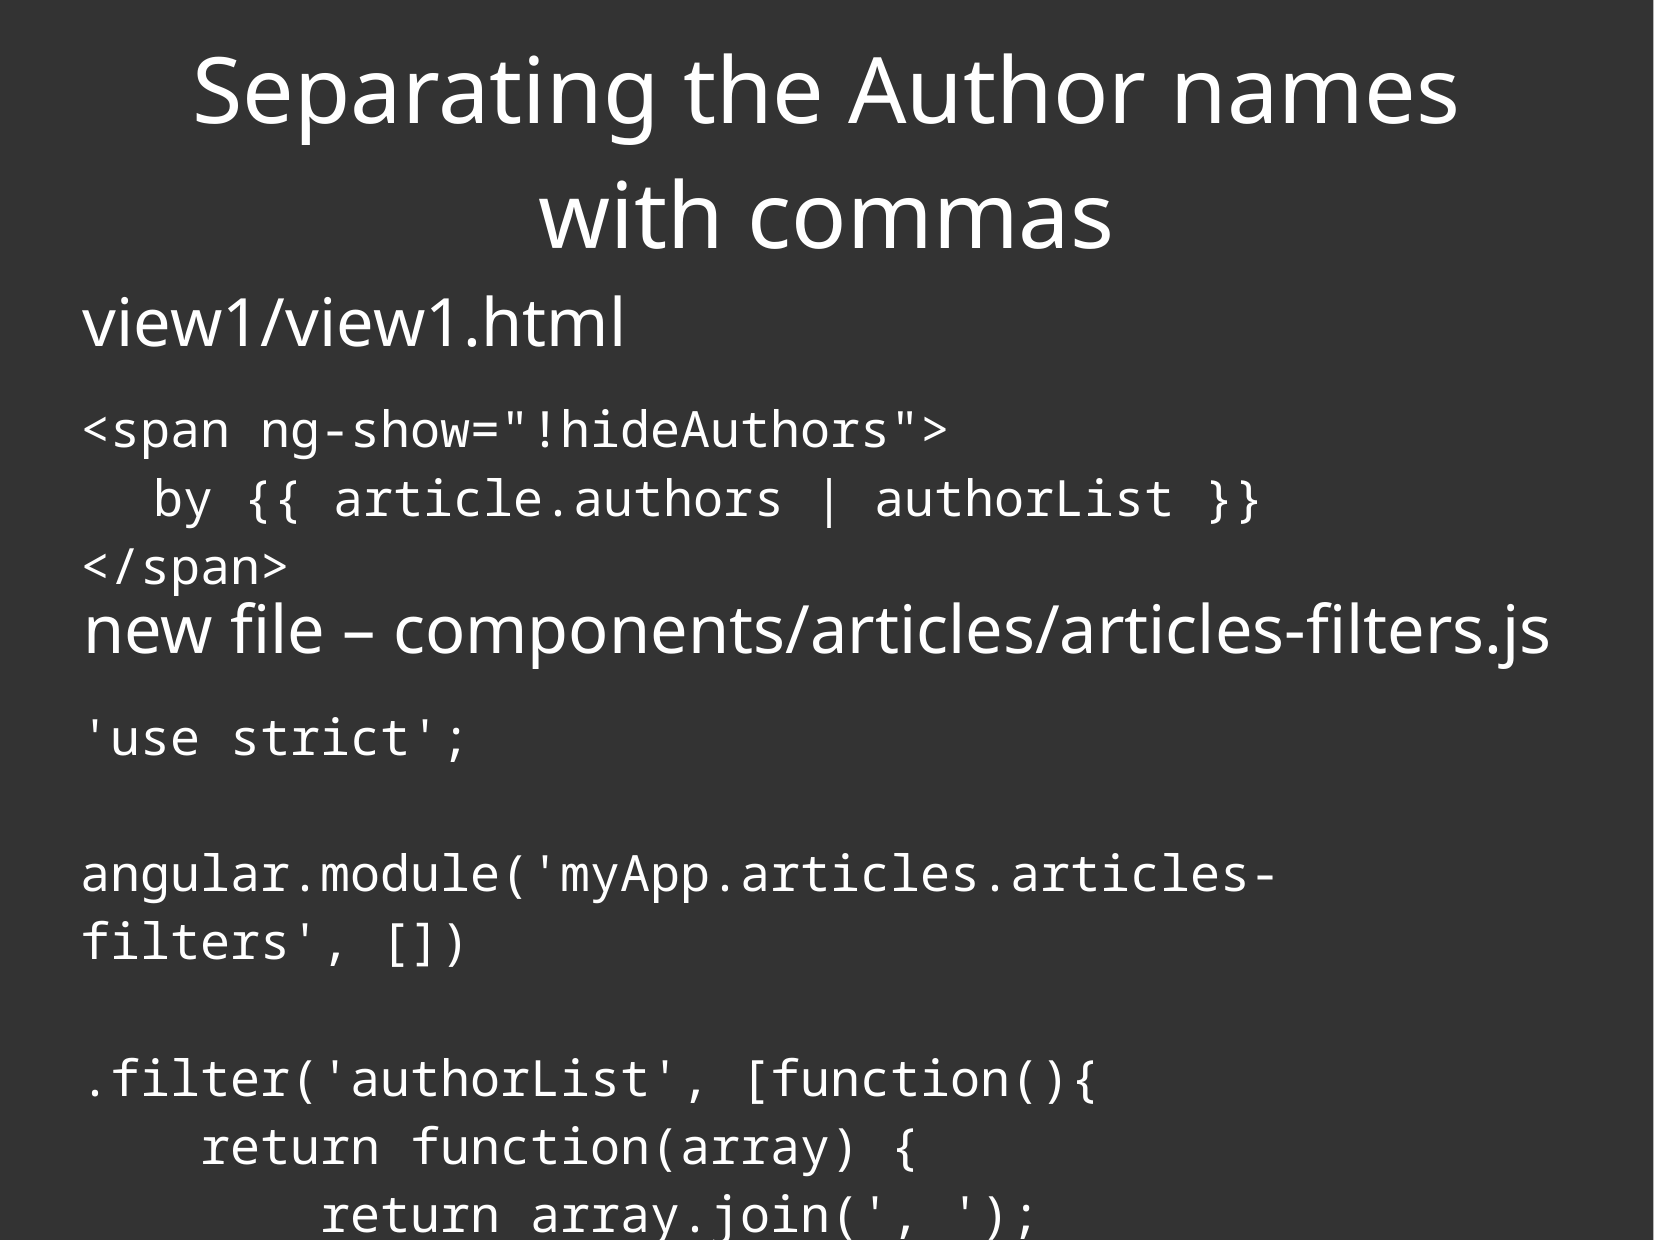

# Separating the Author names with commas
view1/view1.html
<span ng-show="!hideAuthors">
	by {{ article.authors | authorList }}
</span>
new file – components/articles/articles-filters.js
'use strict';
angular.module('myApp.articles.articles-filters', [])
.filter('authorList', [function(){
 return function(array) {
 return array.join(', ');
 }
}]);